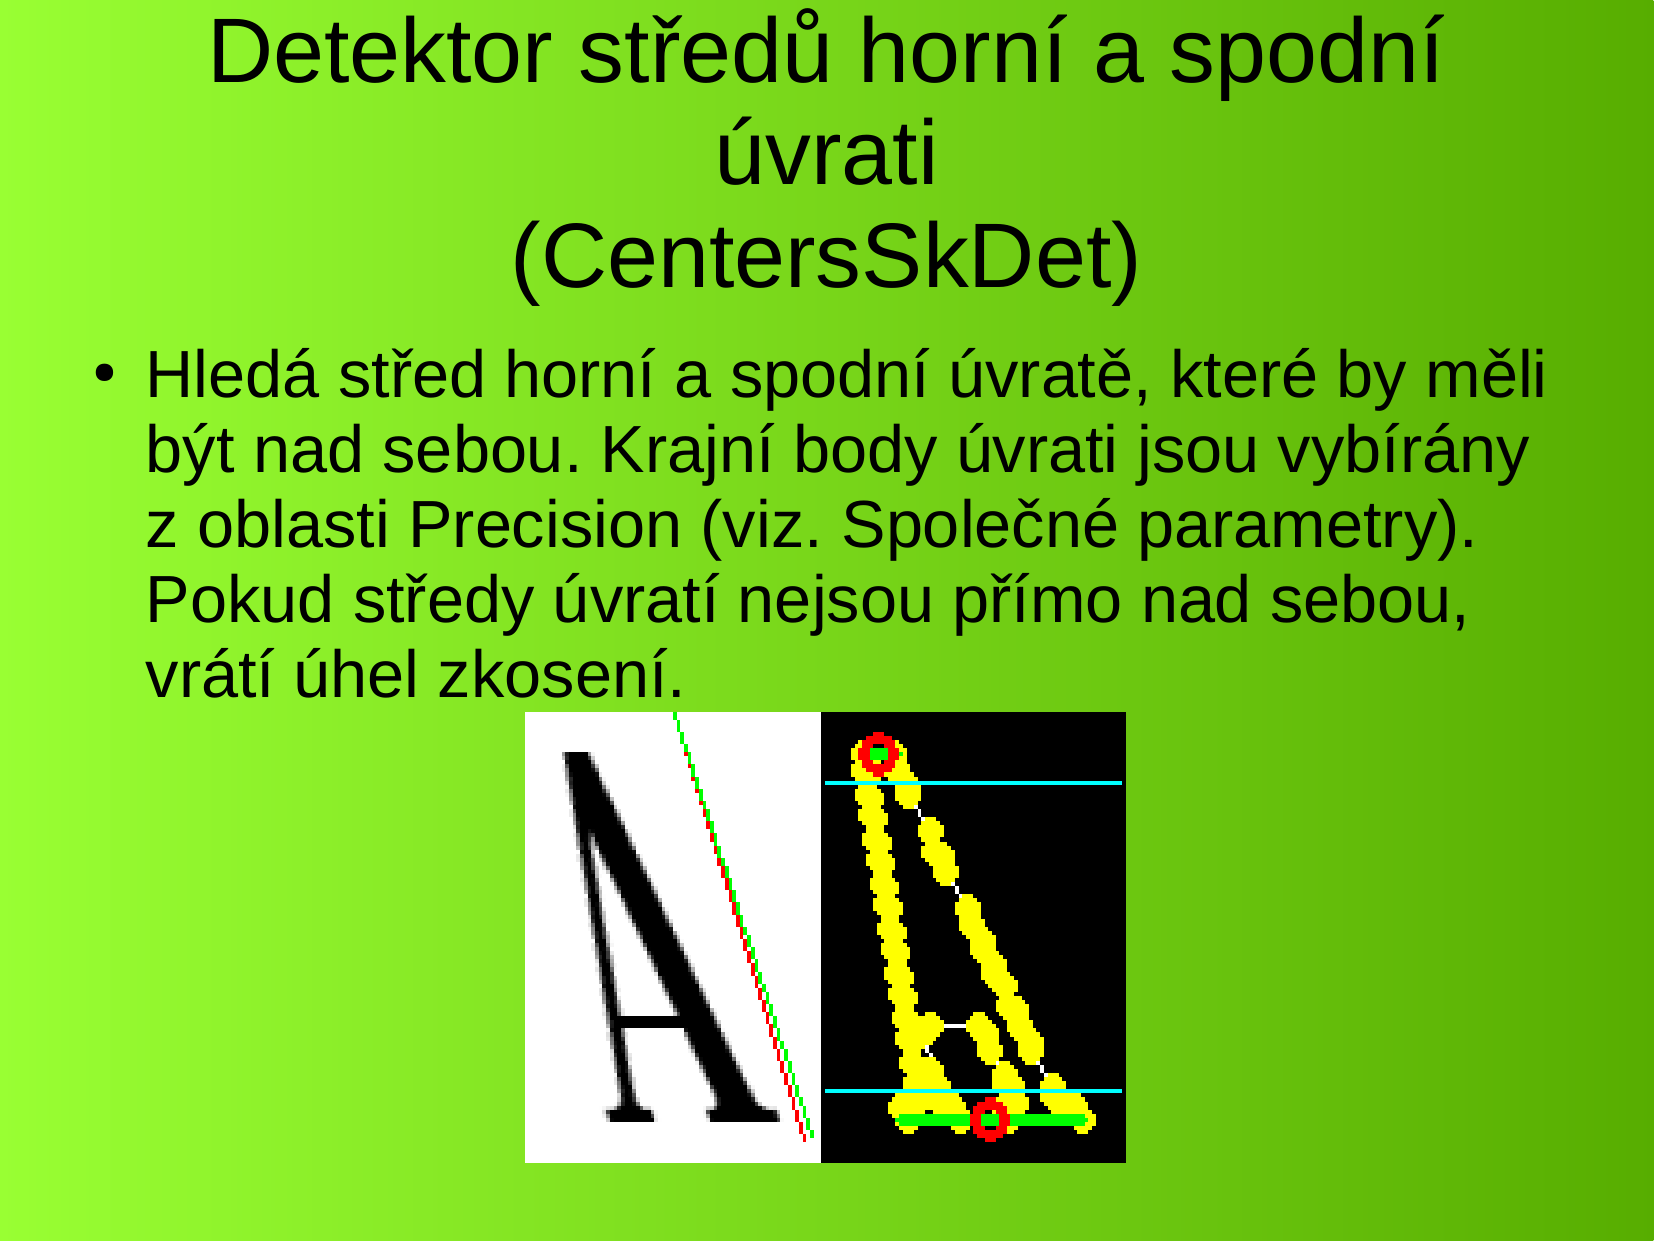

# Detektor středů horní a spodní úvrati (CentersSkDet)
Hledá střed horní a spodní úvratě, které by měli být nad sebou. Krajní body úvrati jsou vybírány z oblasti Precision (viz. Společné parametry). Pokud středy úvratí nejsou přímo nad sebou, vrátí úhel zkosení.